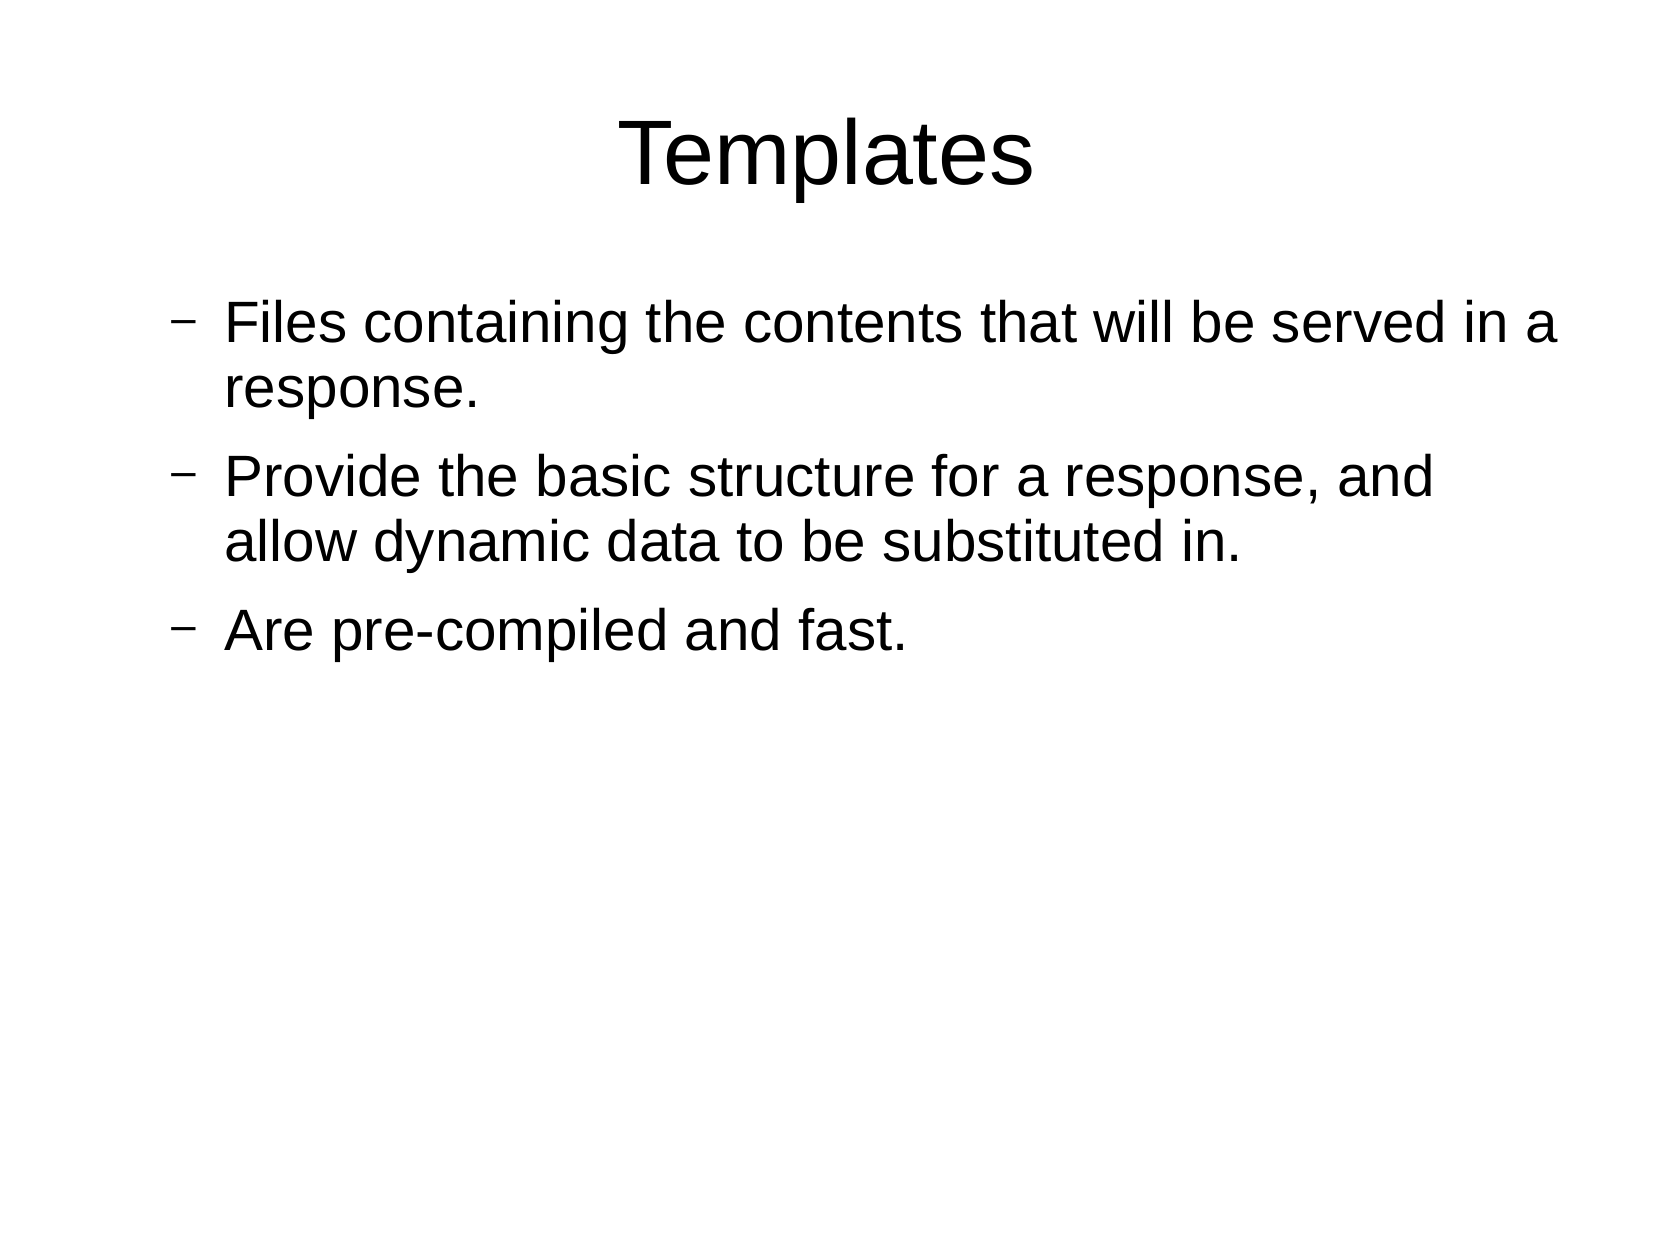

# Templates
Files containing the contents that will be served in a response.
Provide the basic structure for a response, and allow dynamic data to be substituted in.
Are pre-compiled and fast.